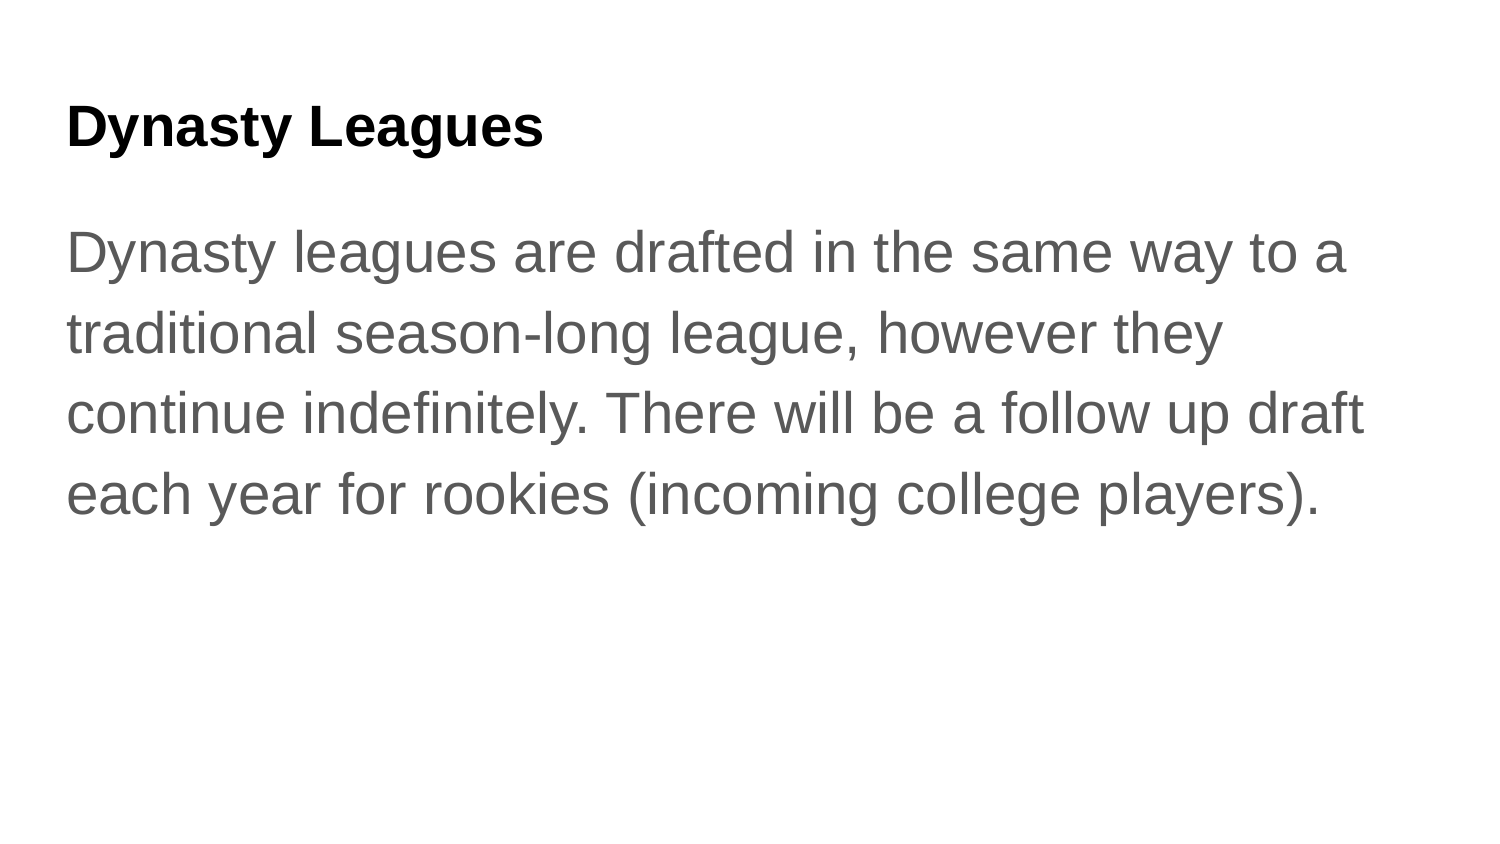

# Dynasty Leagues
Dynasty leagues are drafted in the same way to a traditional season-long league, however they continue indefinitely. There will be a follow up draft each year for rookies (incoming college players).